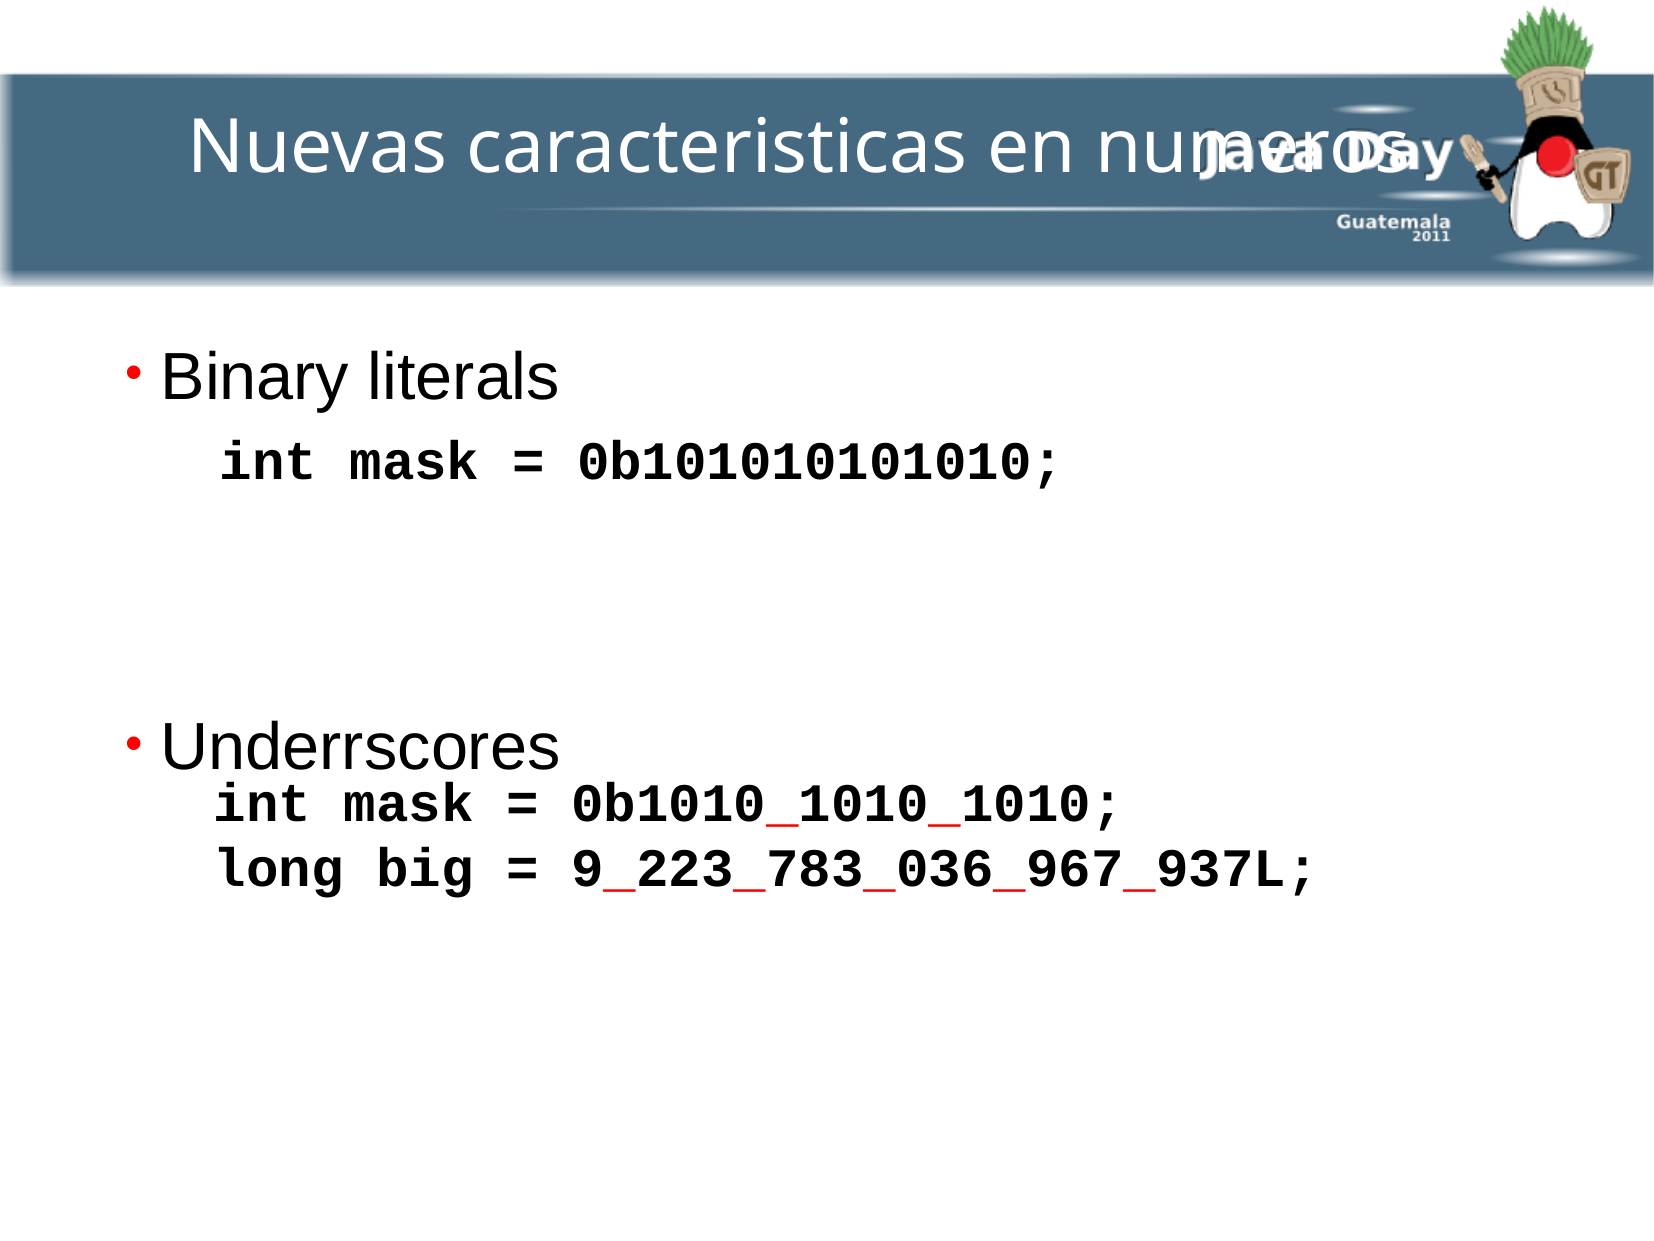

# Nuevas caracteristicas en numeros
Binary literals
Underrscores
int mask = 0b101010101010;
int mask = 0b1010_1010_1010;
long big = 9_223_783_036_967_937L;